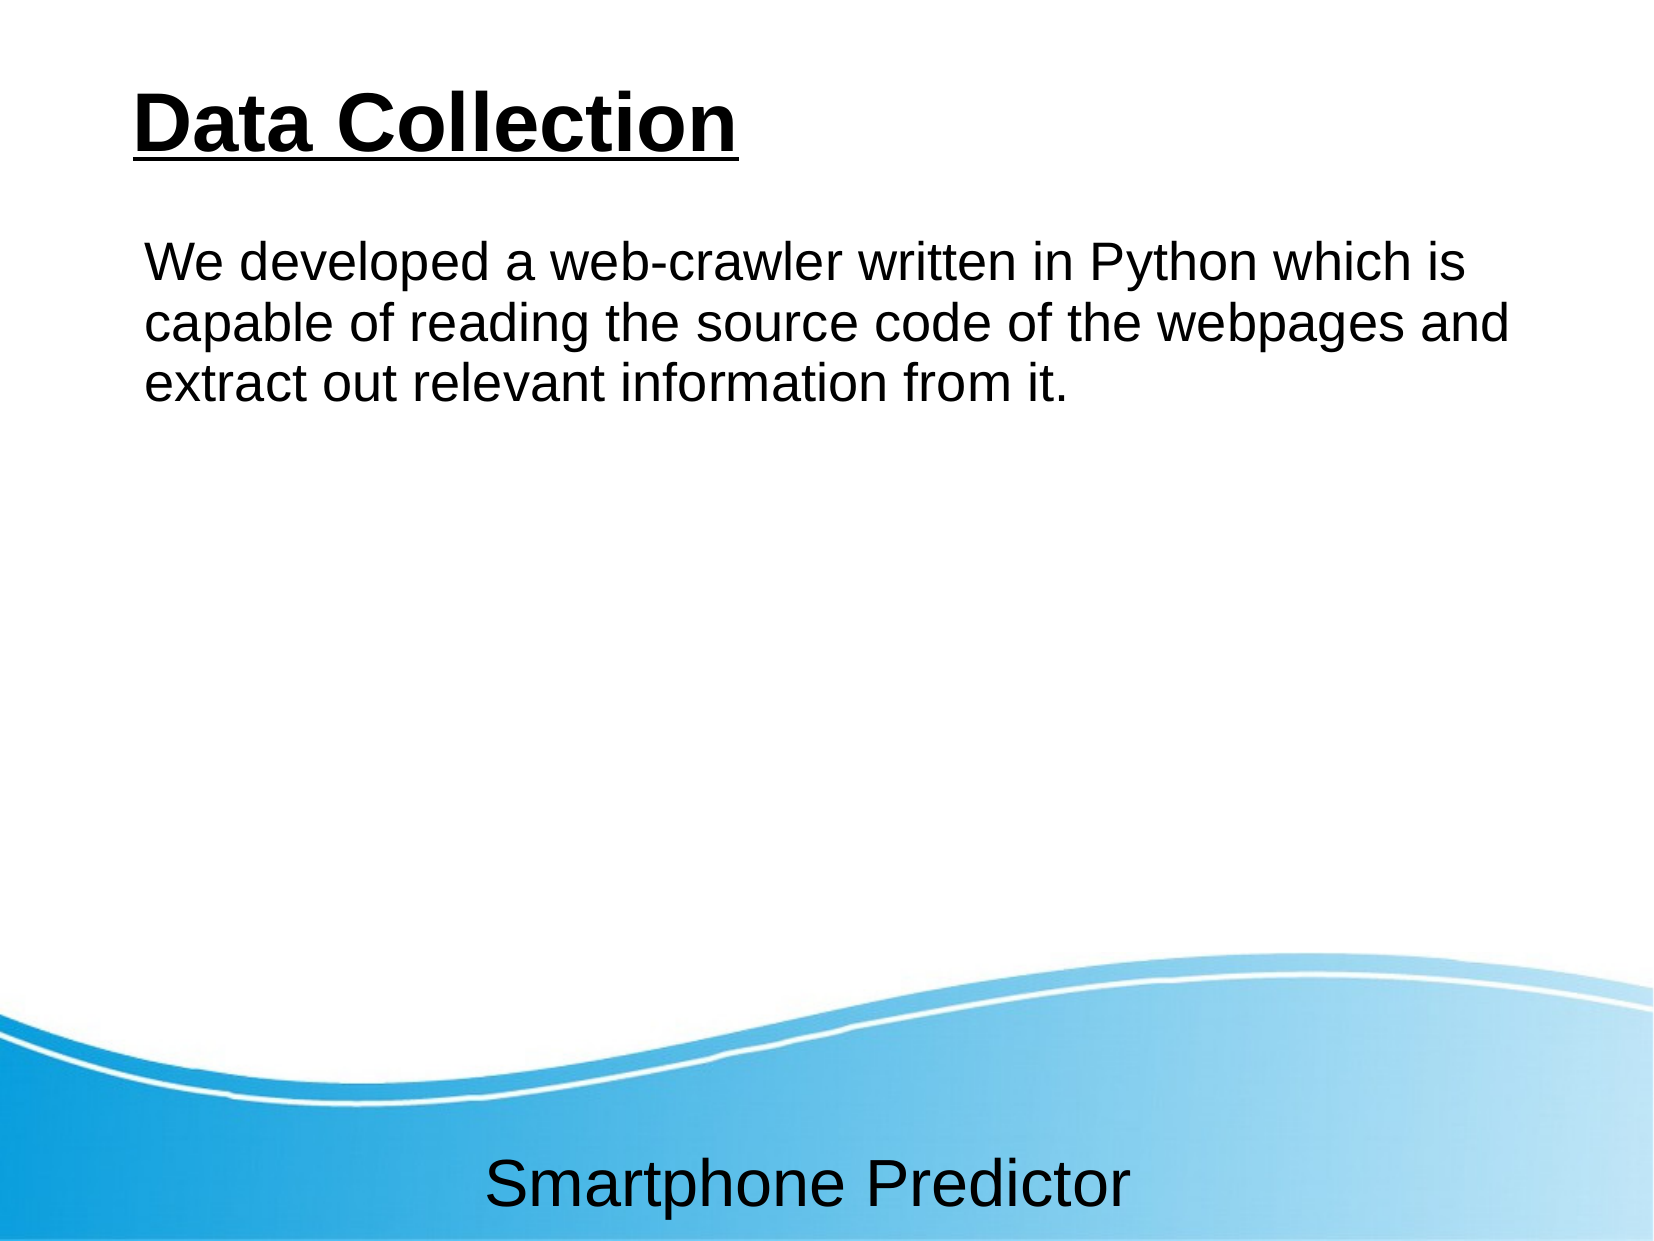

Data Collection
We developed a web-crawler written in Python which is capable of reading the source code of the webpages and extract out relevant information from it.
# Smartphone Predictor